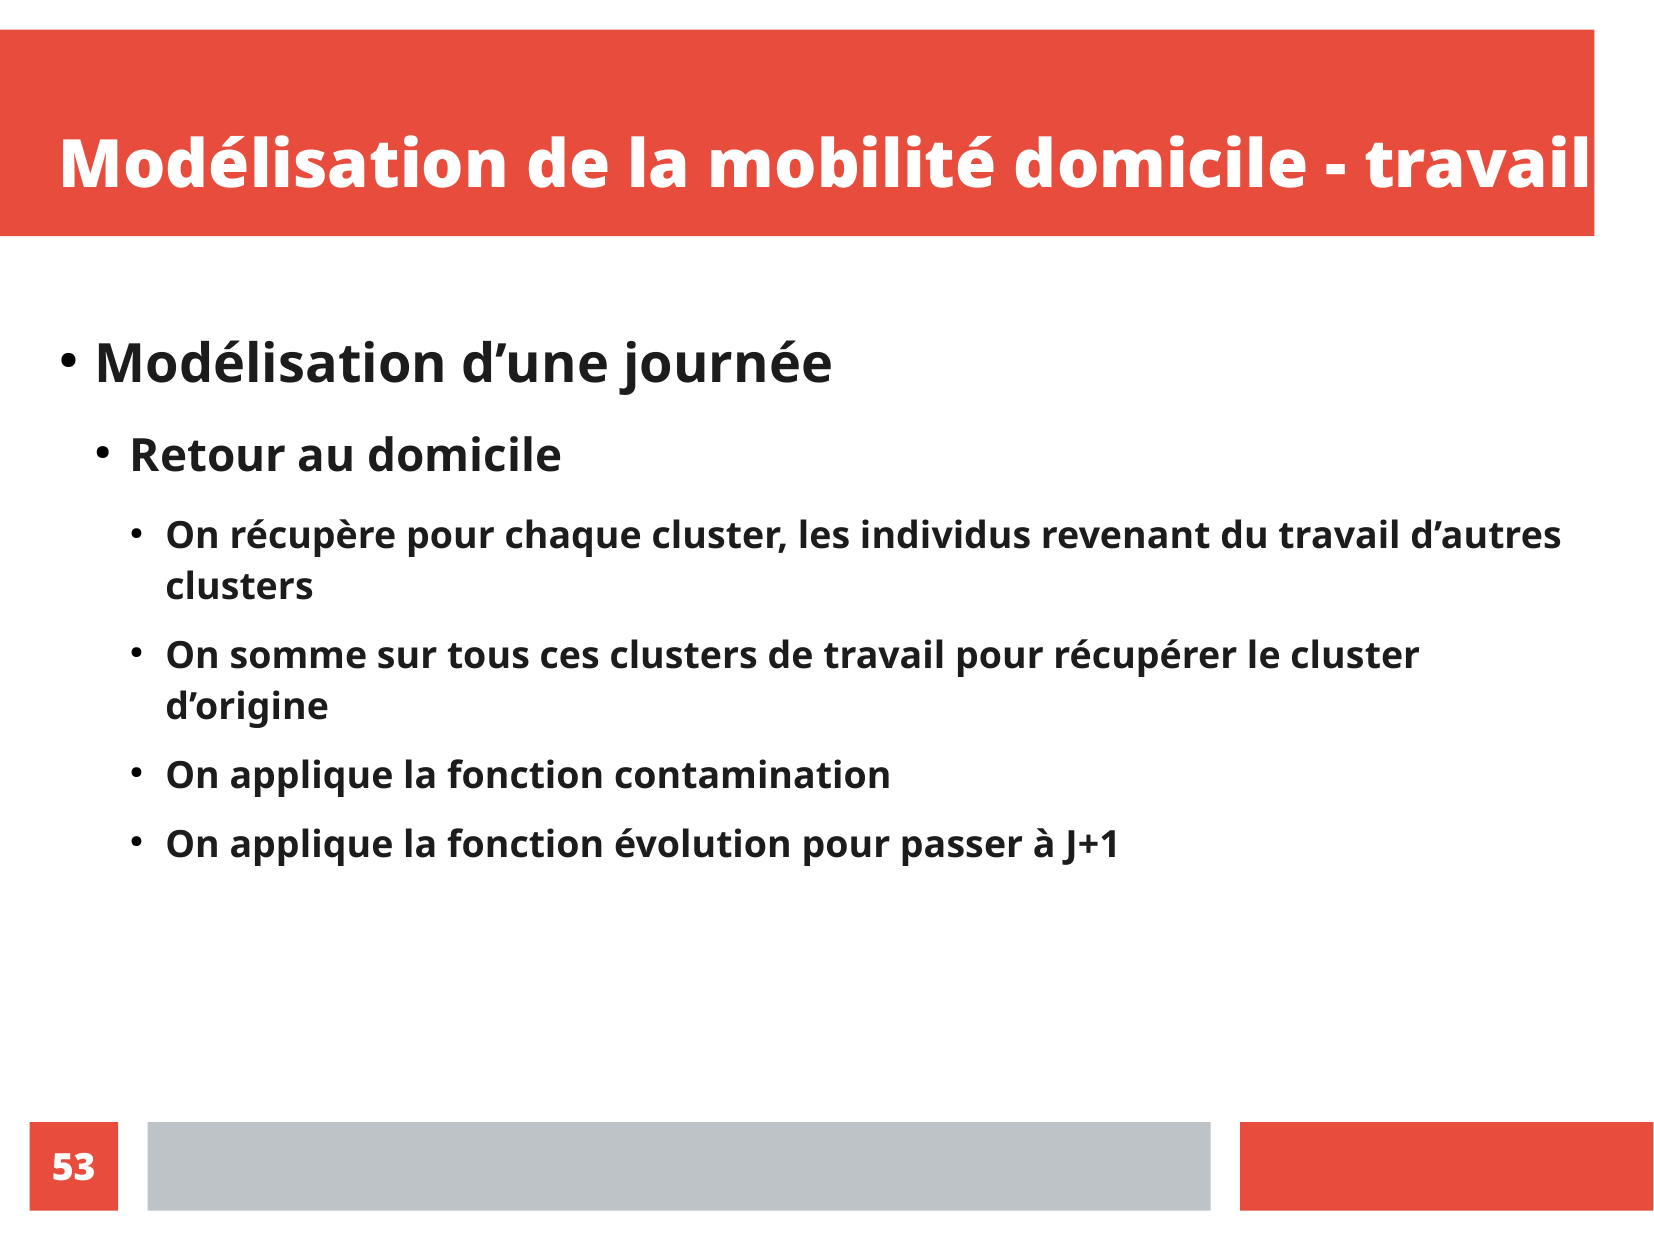

# Modélisation de la mobilité domicile - travail
Modélisation d’une journée
Retour au domicile
On récupère pour chaque cluster, les individus revenant du travail d’autres clusters
On somme sur tous ces clusters de travail pour récupérer le cluster d’origine
On applique la fonction contamination
On applique la fonction évolution pour passer à J+1
53